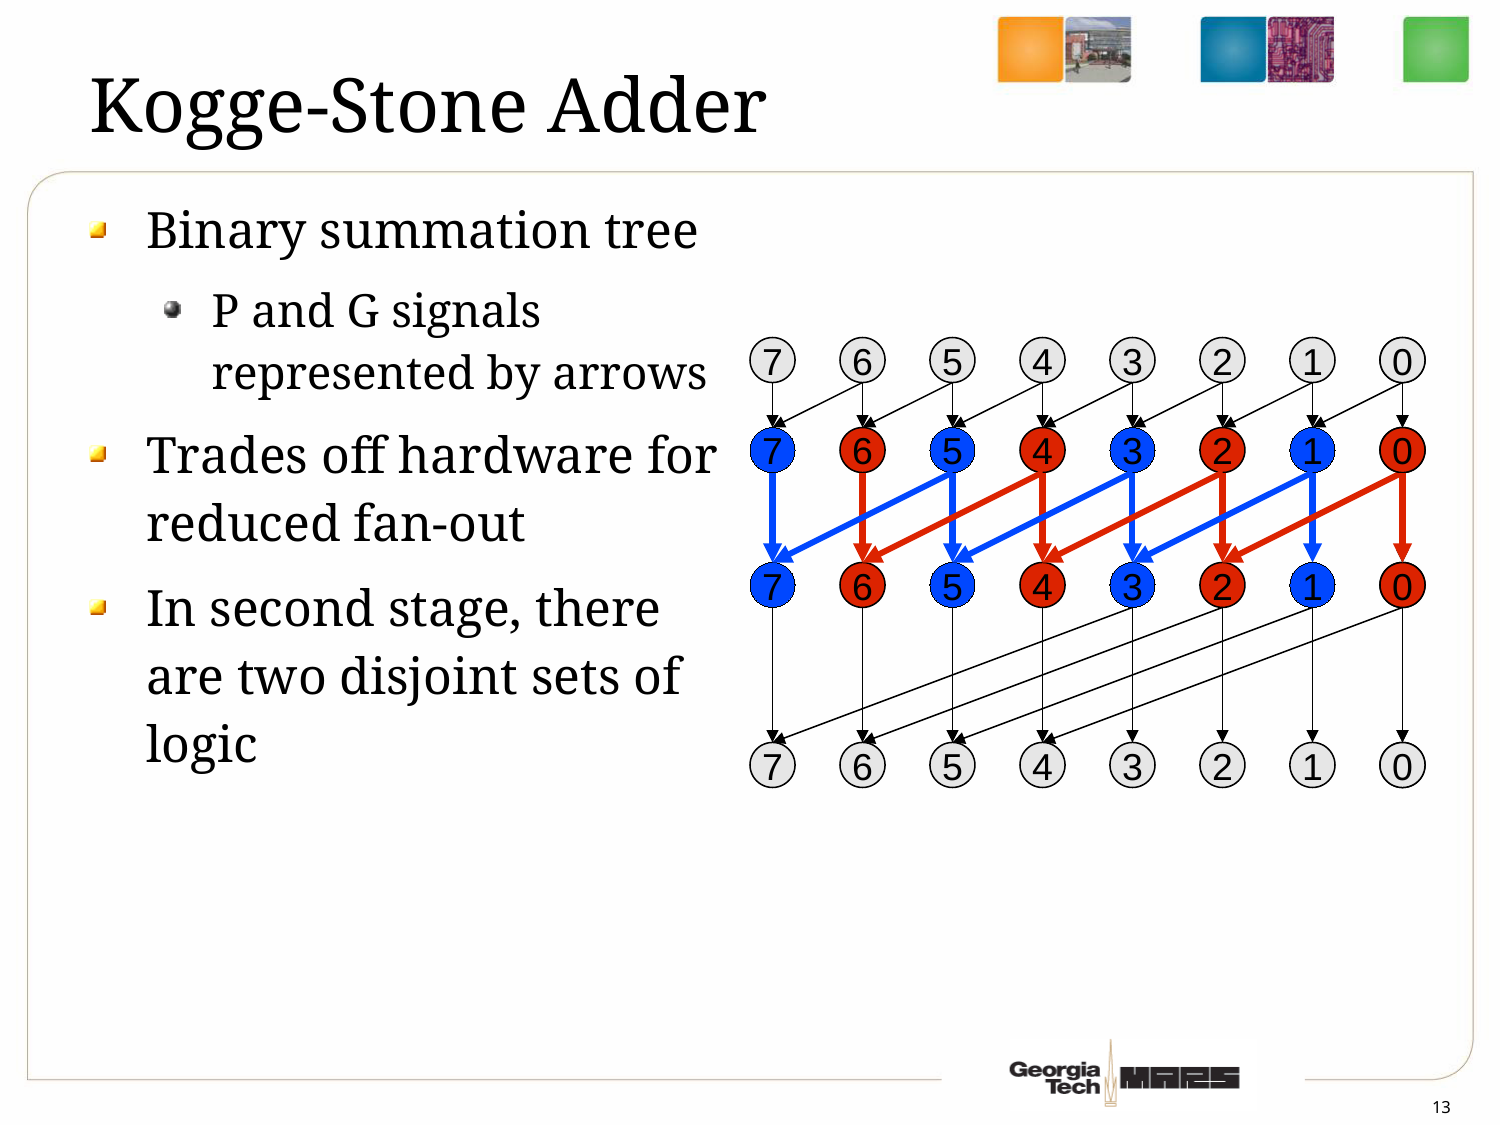

# Kogge-Stone Adder
Binary summation tree
P and G signals represented by arrows
Trades off hardware for reduced fan-out
In second stage, there are two disjoint sets of logic
7
6
5
4
3
2
1
0
0
7
6
5
4
3
2
1
0
0
7
6
5
4
3
2
1
0
0
7
6
5
4
3
2
1
0
0
13